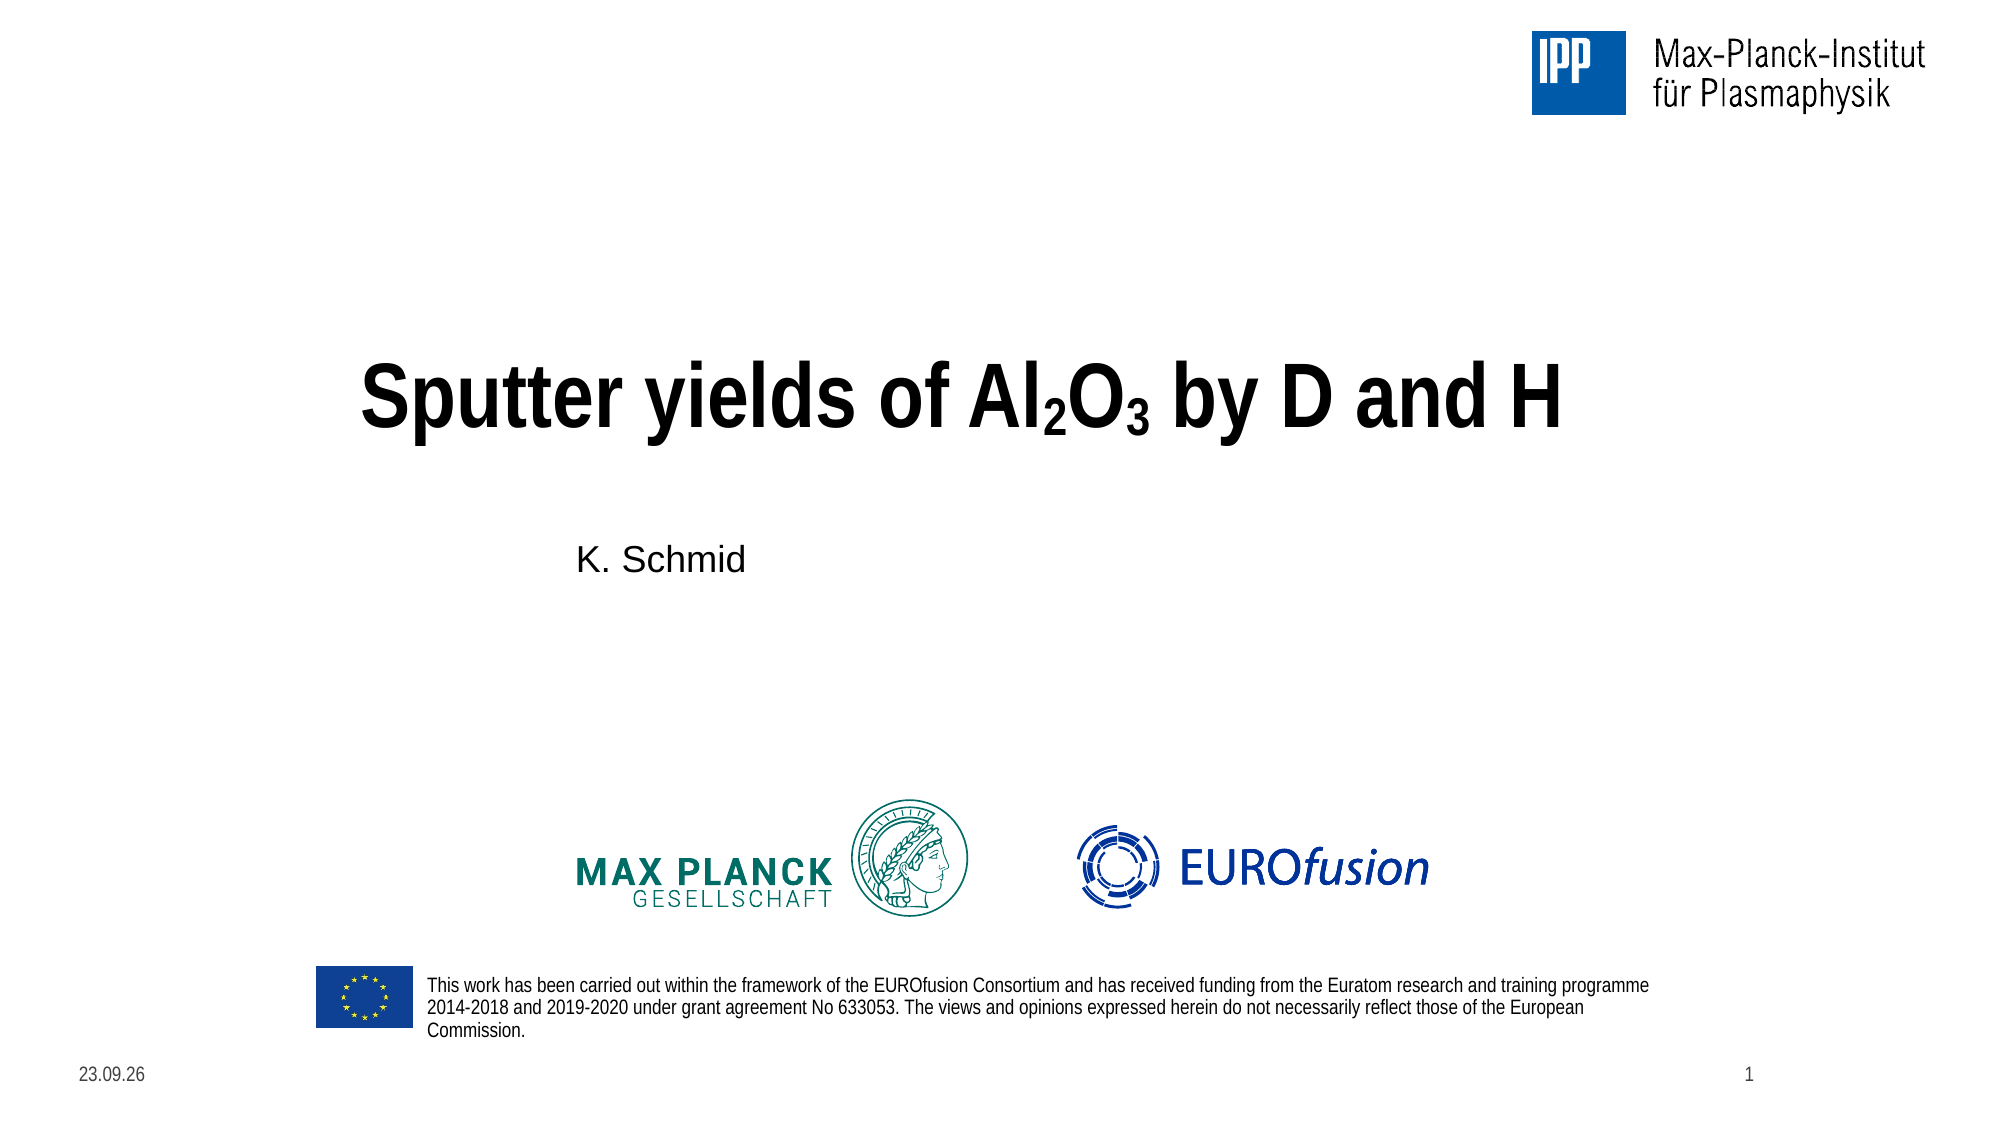

# Sputter yields of Al2O3 by D and H
K. Schmid